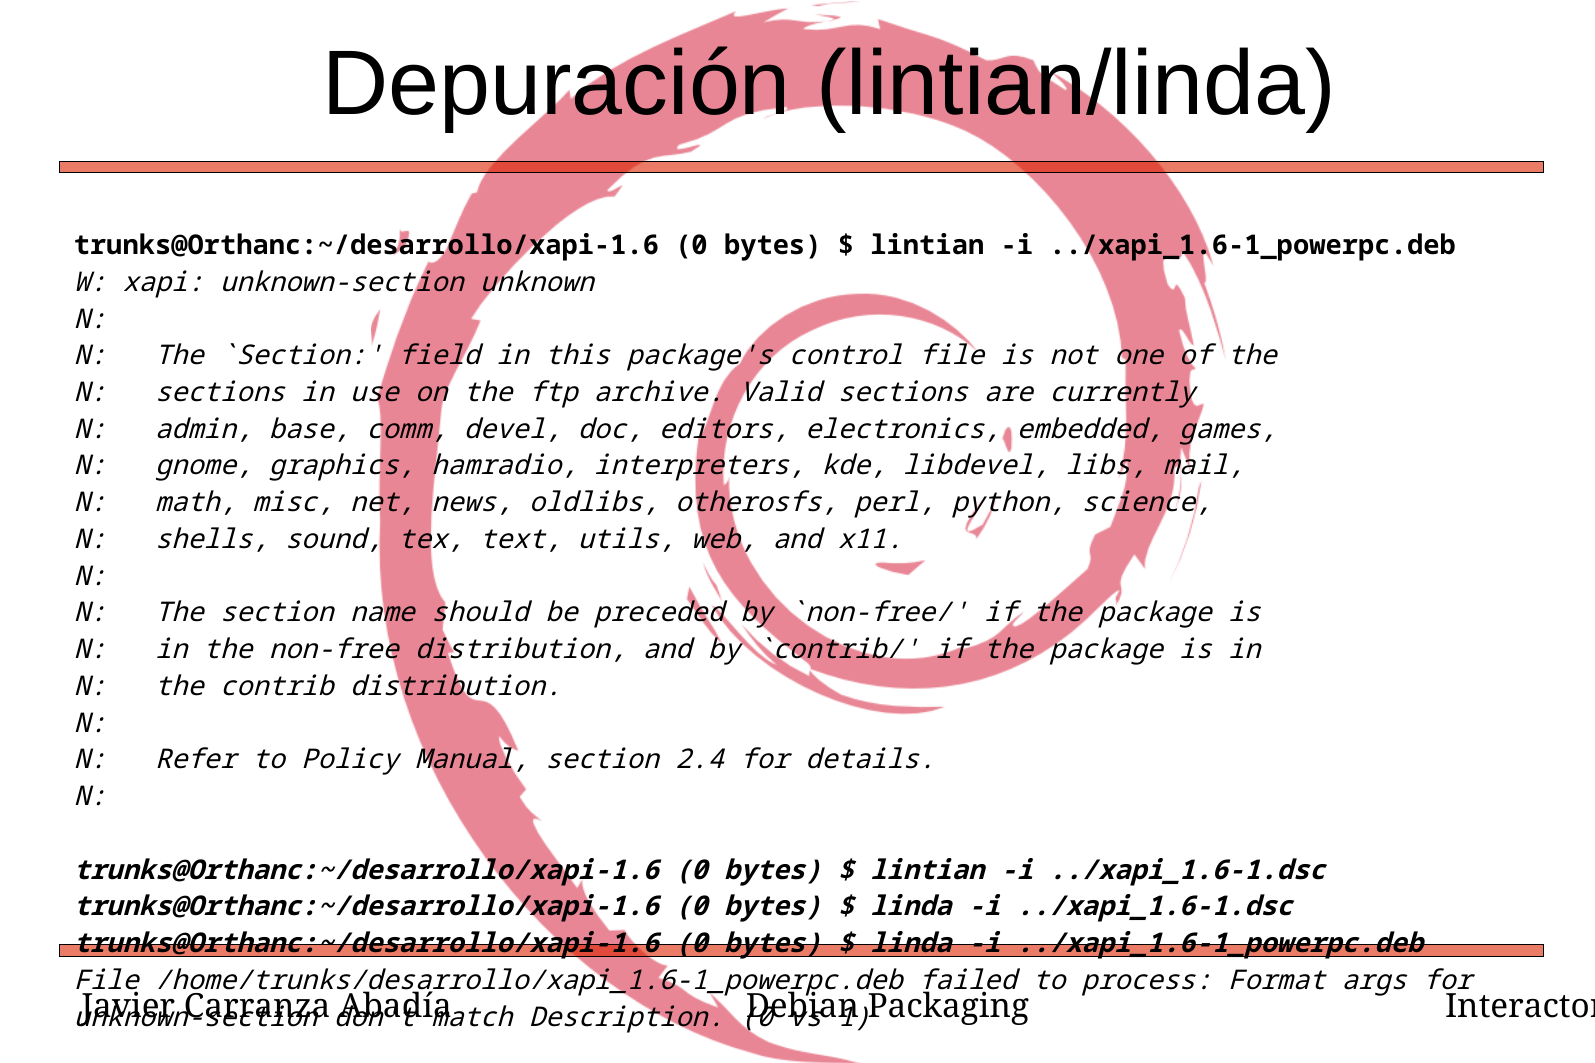

# Depuración (lintian/linda)
trunks@Orthanc:~/desarrollo/xapi-1.6 (0 bytes) $ lintian -i ../xapi_1.6-1_powerpc.deb
W: xapi: unknown-section unknown
N:
N: The `Section:' field in this package's control file is not one of the
N: sections in use on the ftp archive. Valid sections are currently
N: admin, base, comm, devel, doc, editors, electronics, embedded, games,
N: gnome, graphics, hamradio, interpreters, kde, libdevel, libs, mail,
N: math, misc, net, news, oldlibs, otherosfs, perl, python, science,
N: shells, sound, tex, text, utils, web, and x11.
N:
N: The section name should be preceded by `non-free/' if the package is
N: in the non-free distribution, and by `contrib/' if the package is in
N: the contrib distribution.
N:
N: Refer to Policy Manual, section 2.4 for details.
N:
trunks@Orthanc:~/desarrollo/xapi-1.6 (0 bytes) $ lintian -i ../xapi_1.6-1.dsc
trunks@Orthanc:~/desarrollo/xapi-1.6 (0 bytes) $ linda -i ../xapi_1.6-1.dsc
trunks@Orthanc:~/desarrollo/xapi-1.6 (0 bytes) $ linda -i ../xapi_1.6-1_powerpc.deb
File /home/trunks/desarrollo/xapi_1.6-1_powerpc.deb failed to process: Format args for unknown-section don't match Description. (0 vs 1)
Javier Carranza Abadía				Debian Packaging 						 Interactors